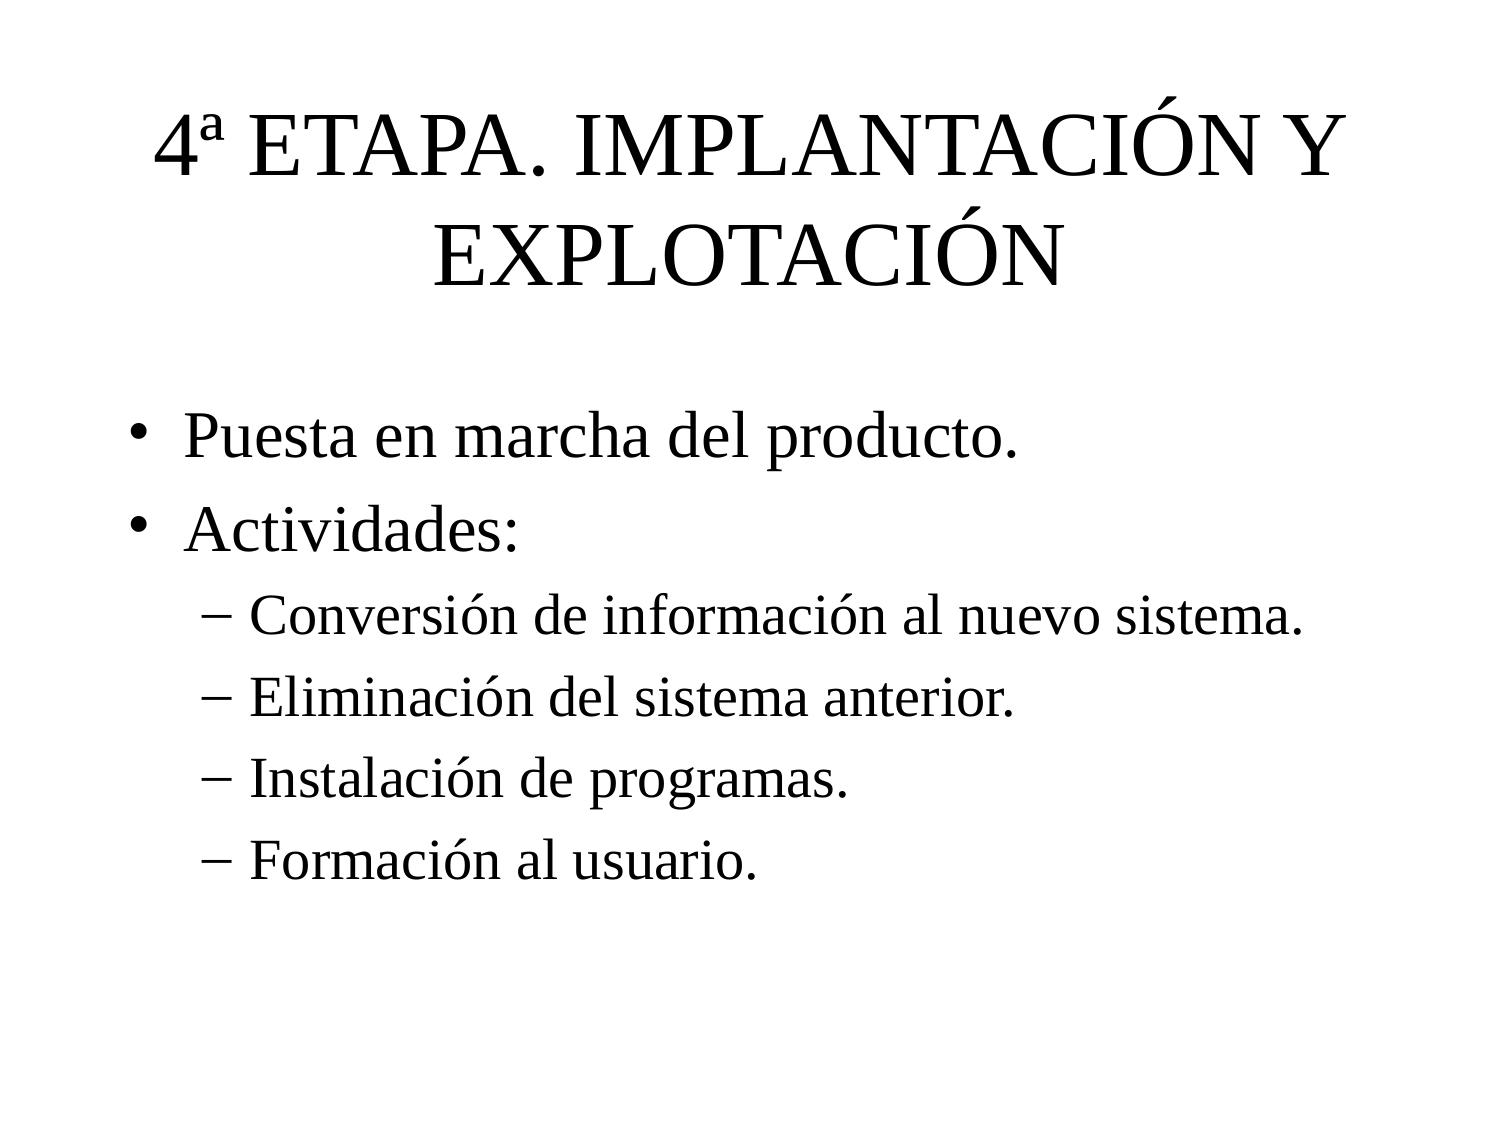

# 4ª ETAPA. IMPLANTACIÓN Y EXPLOTACIÓN
Puesta en marcha del producto.
Actividades:
Conversión de información al nuevo sistema.
Eliminación del sistema anterior.
Instalación de programas.
Formación al usuario.